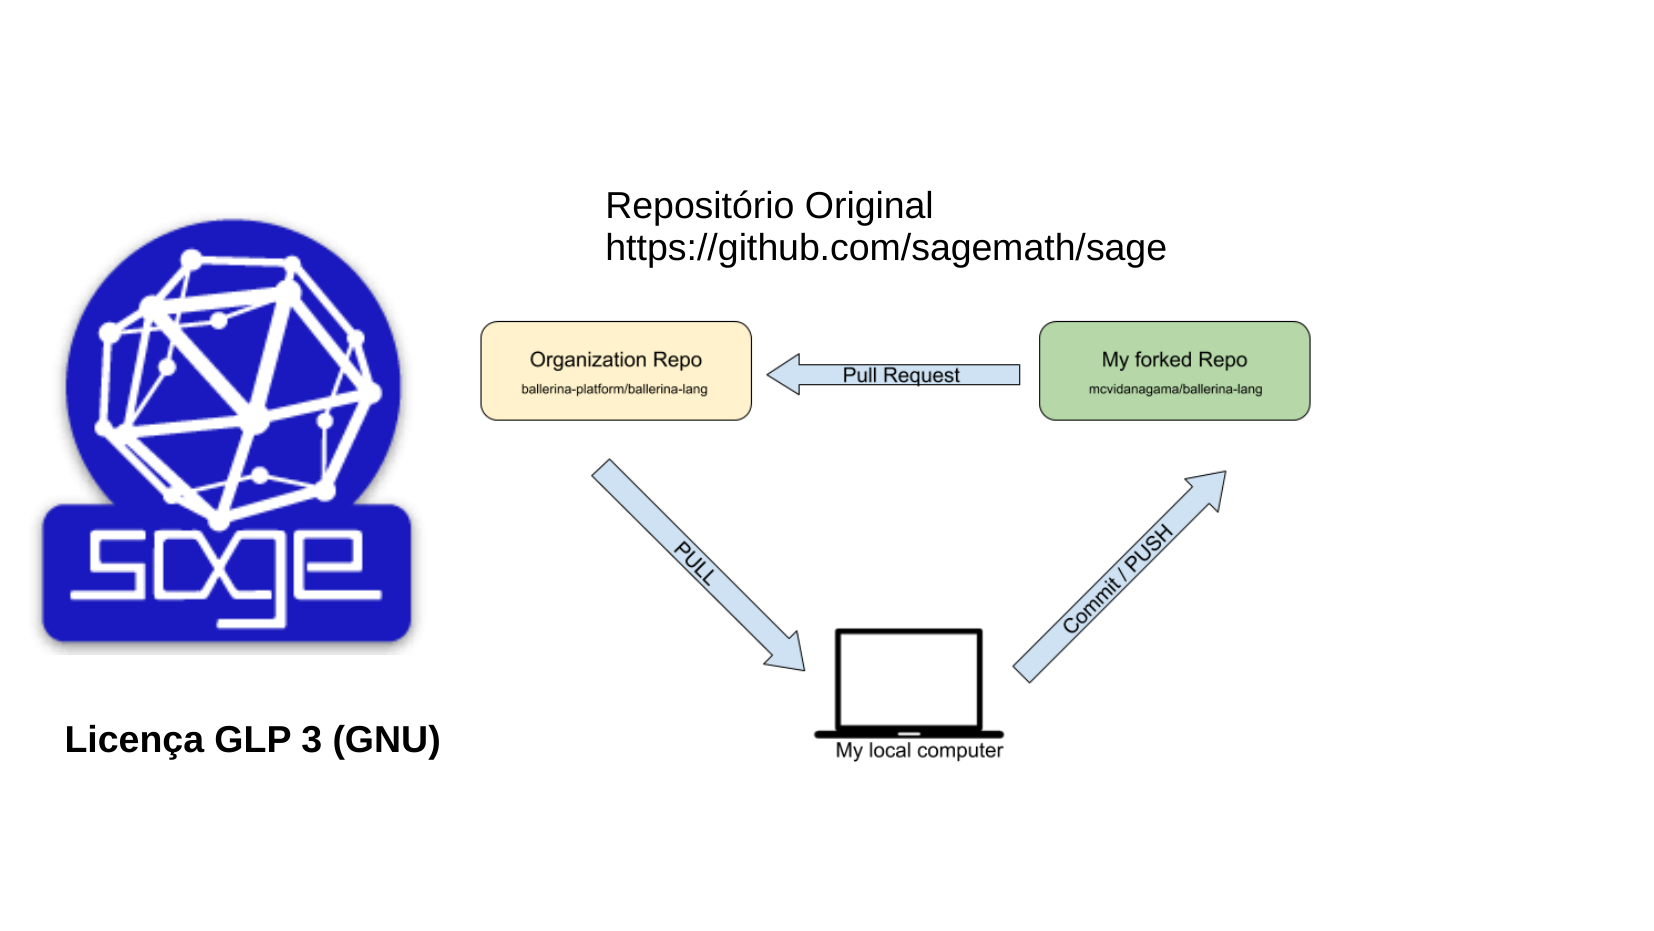

Repositório Original
https://github.com/sagemath/sage
Licença GLP 3 (GNU)